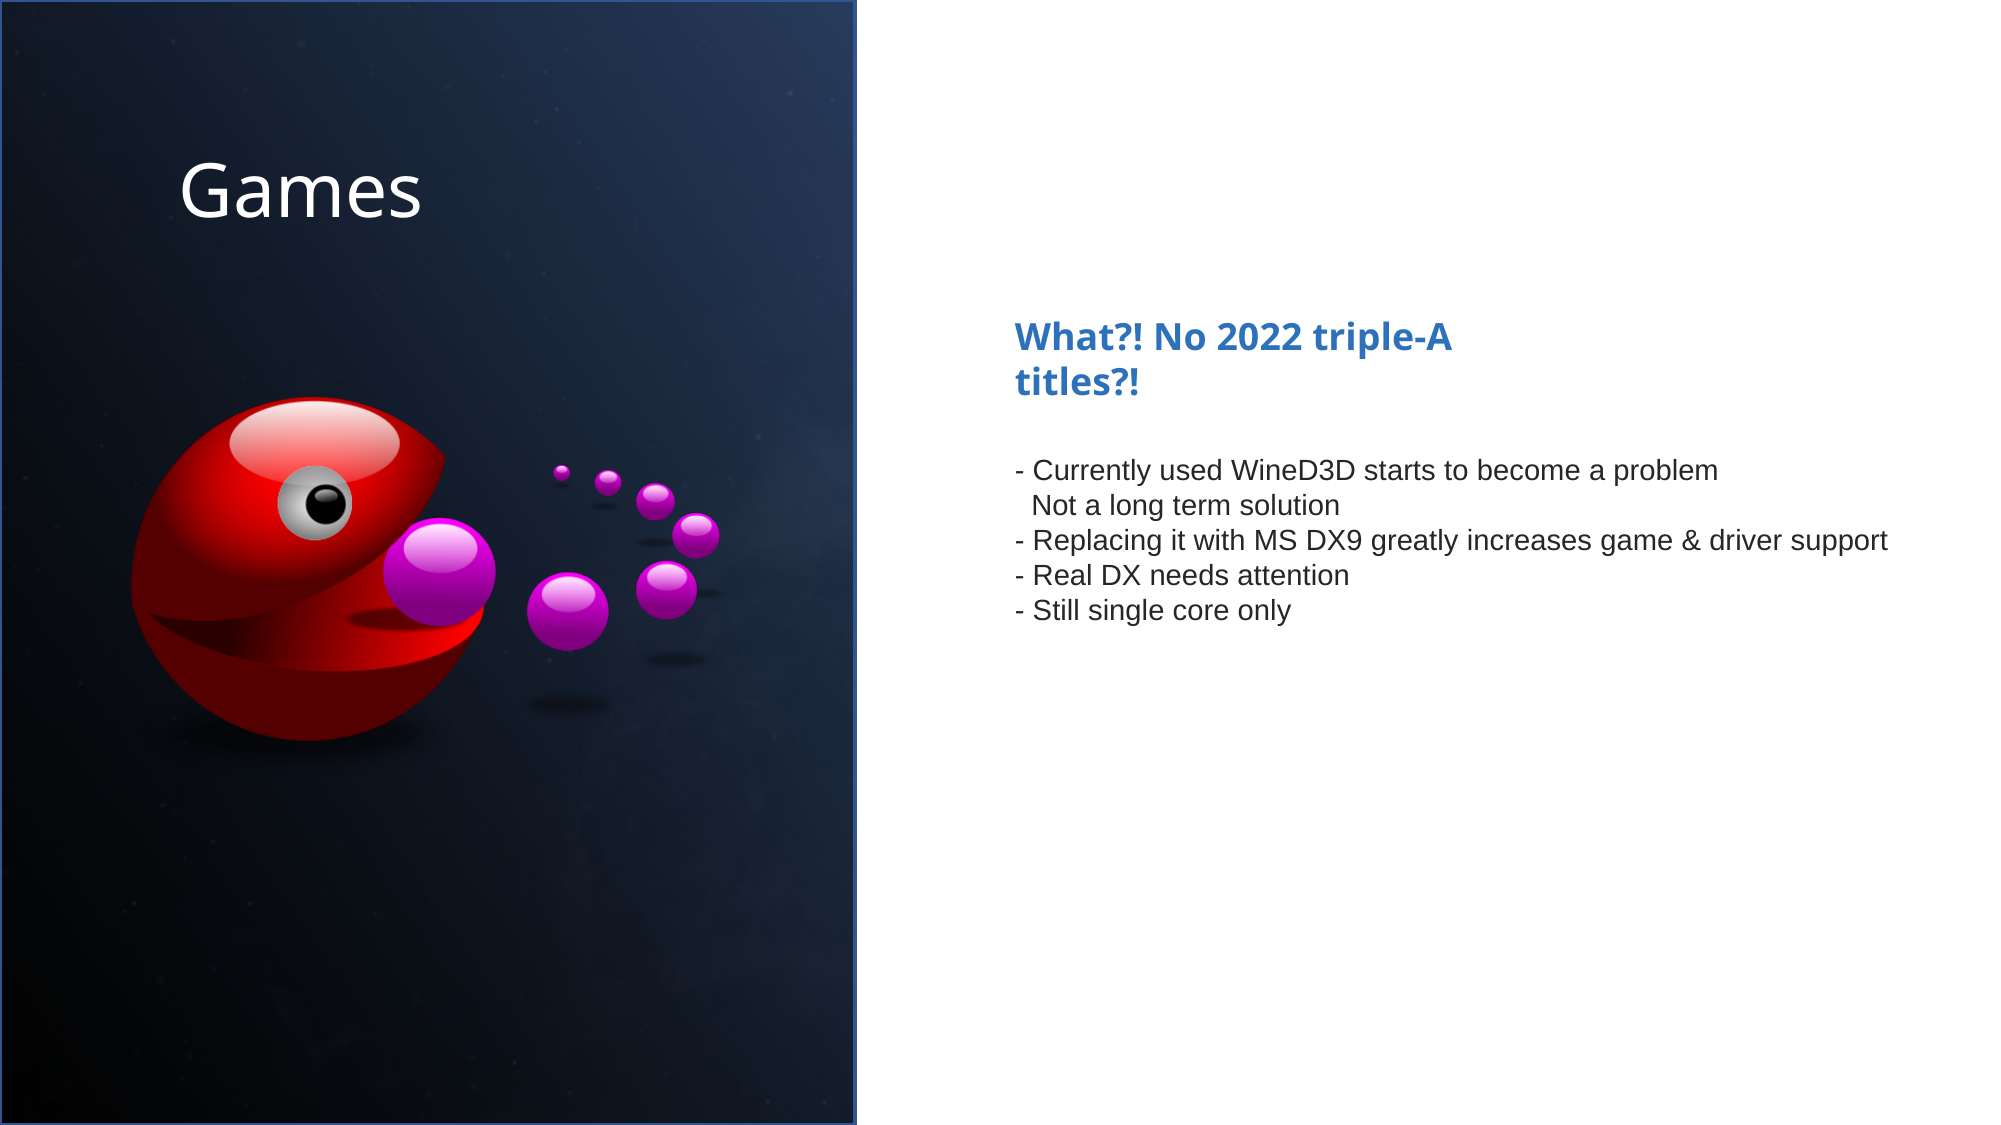

Games
What?! No 2022 triple-A titles?!
- Currently used WineD3D starts to become a problem
 Not a long term solution
- Replacing it with MS DX9 greatly increases game & driver support
- Real DX needs attention
- Still single core only